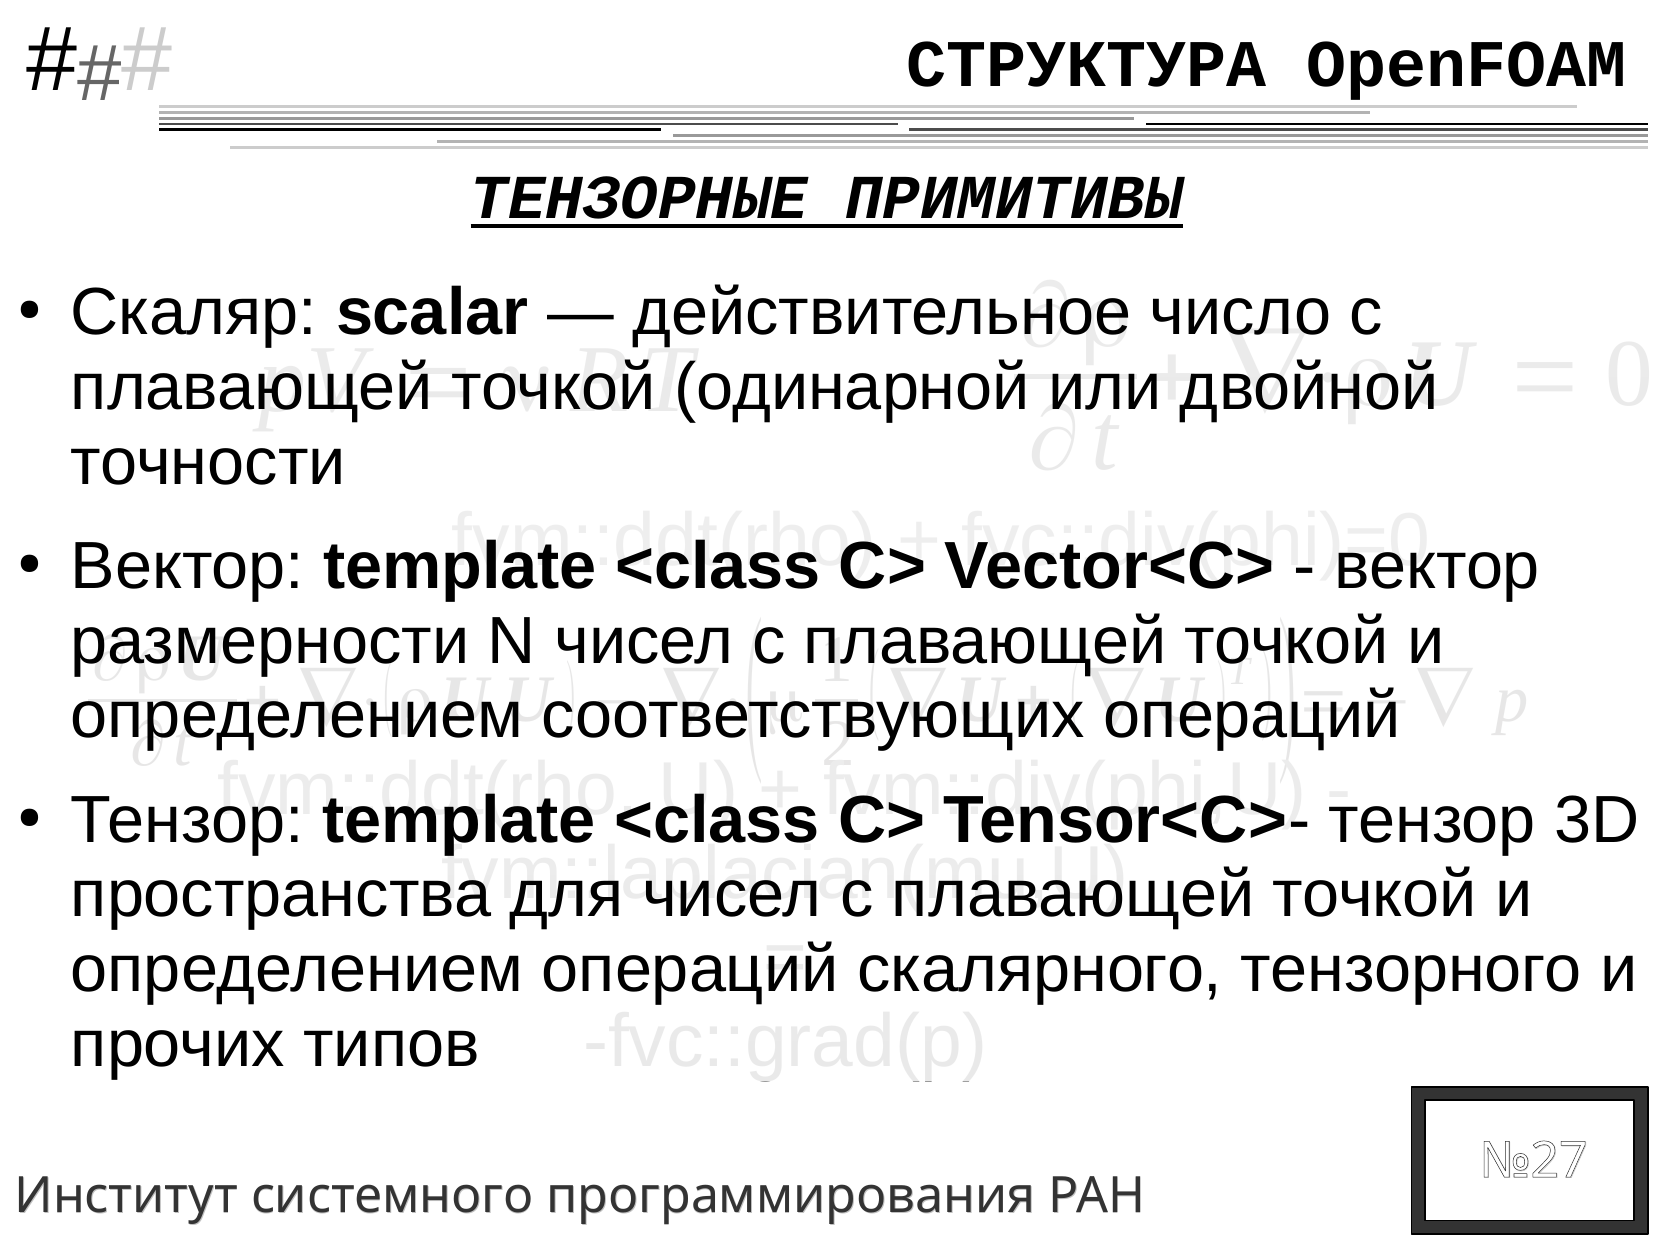

# ТЕНЗОРНЫЕ ПРИМИТИВЫ
Скаляр: scalar — действительное число с плавающей точкой (одинарной или двойной точности
Вектор: template <class C> Vector<C> - вектор размерности N чисел с плавающей точкой и определением соответствующих операций
Тензор: template <class C> Tensor<C>- тензор 3D пространства для чисел с плавающей точкой и определением операций скалярного, тензорного и прочих типов